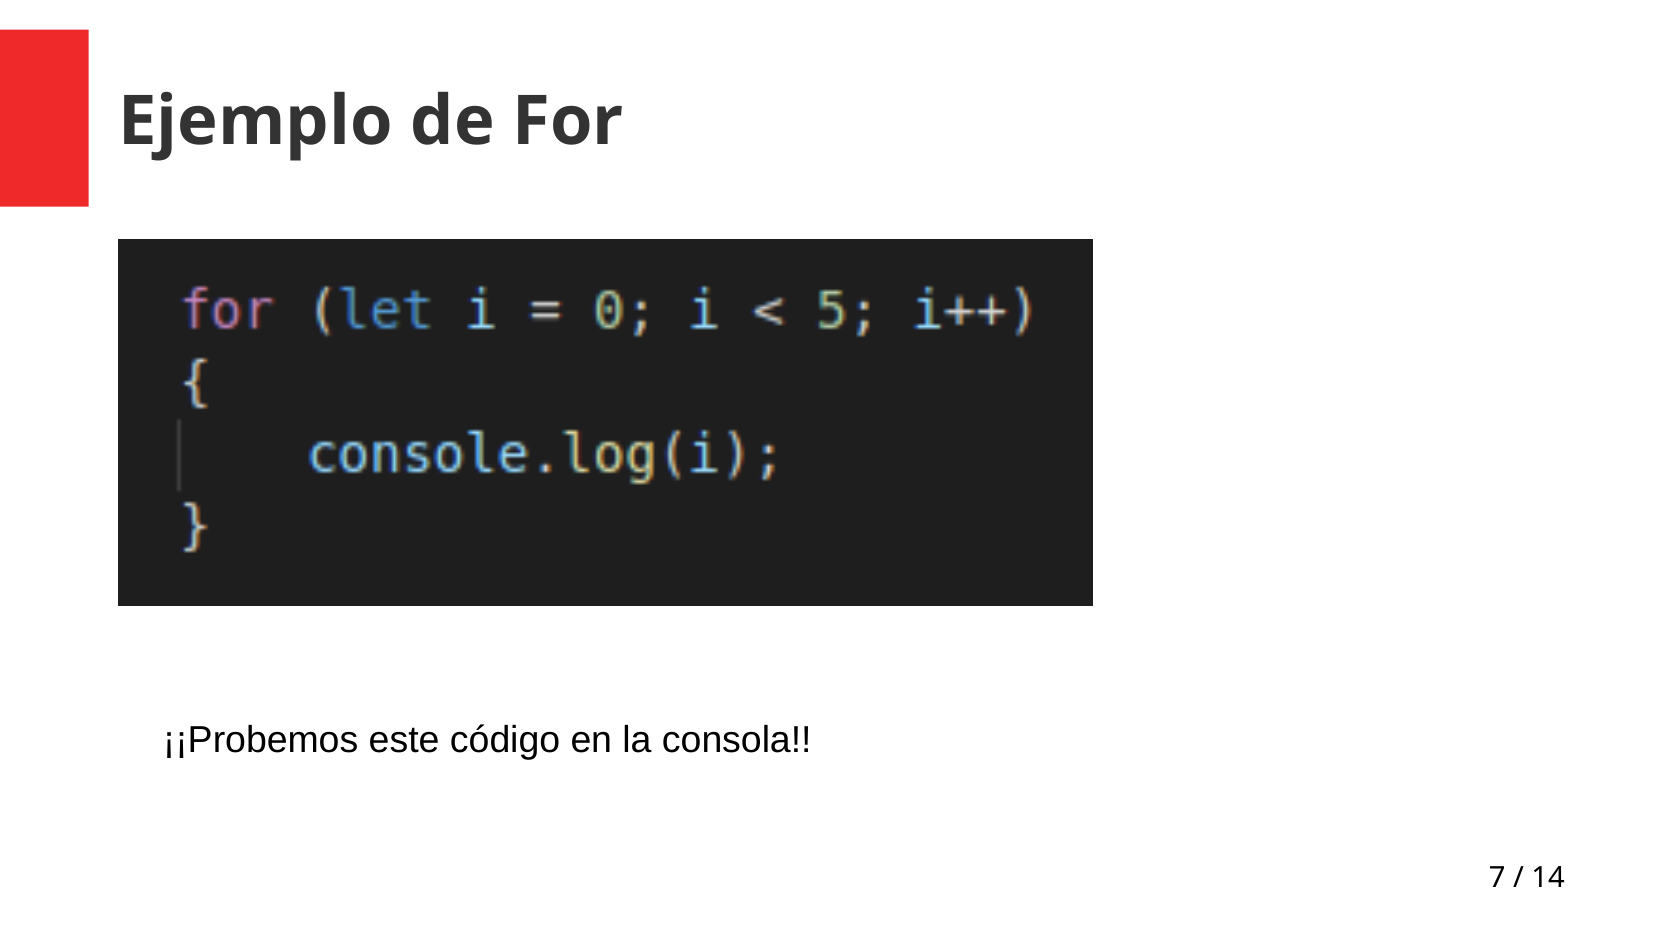

# Ejemplo de For
¡¡Probemos este código en la consola!!
7